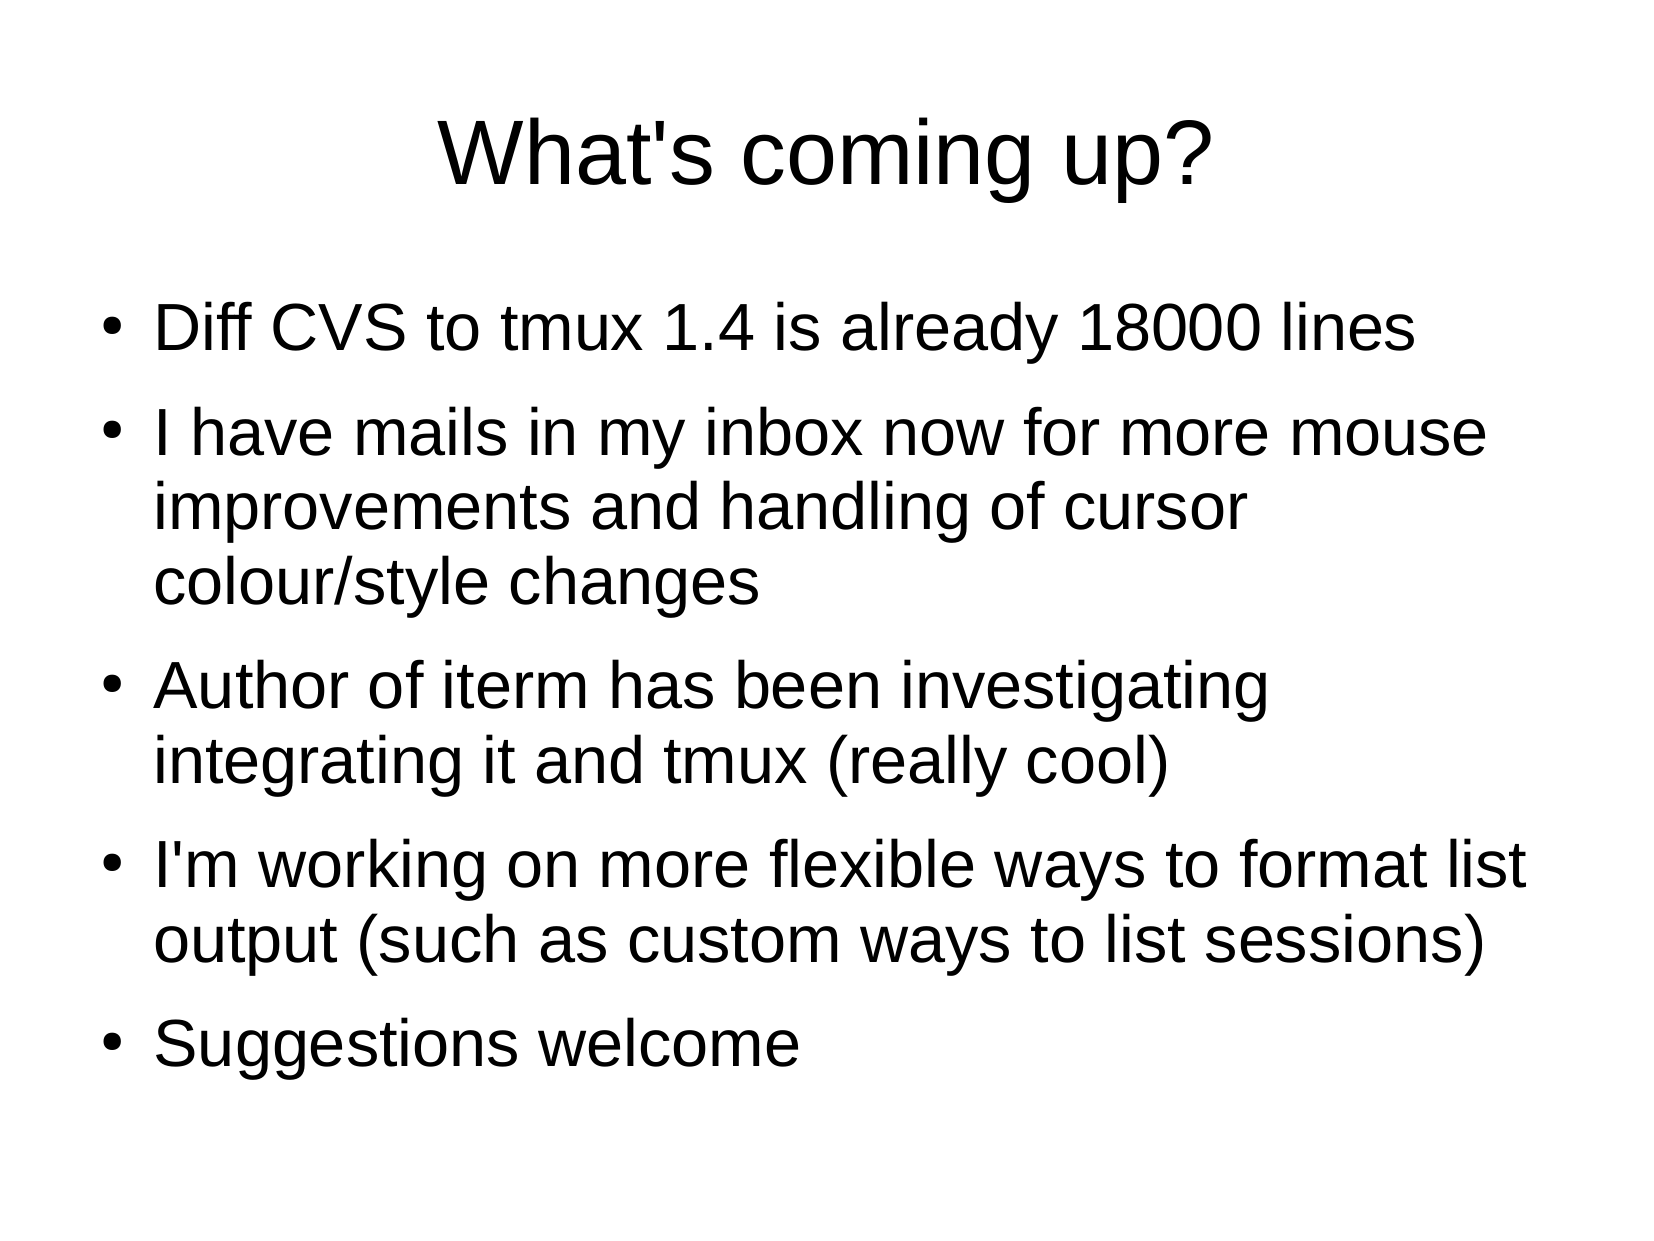

# What's coming up?
Diff CVS to tmux 1.4 is already 18000 lines
I have mails in my inbox now for more mouse improvements and handling of cursor colour/style changes
Author of iterm has been investigating integrating it and tmux (really cool)
I'm working on more flexible ways to format list output (such as custom ways to list sessions)
Suggestions welcome